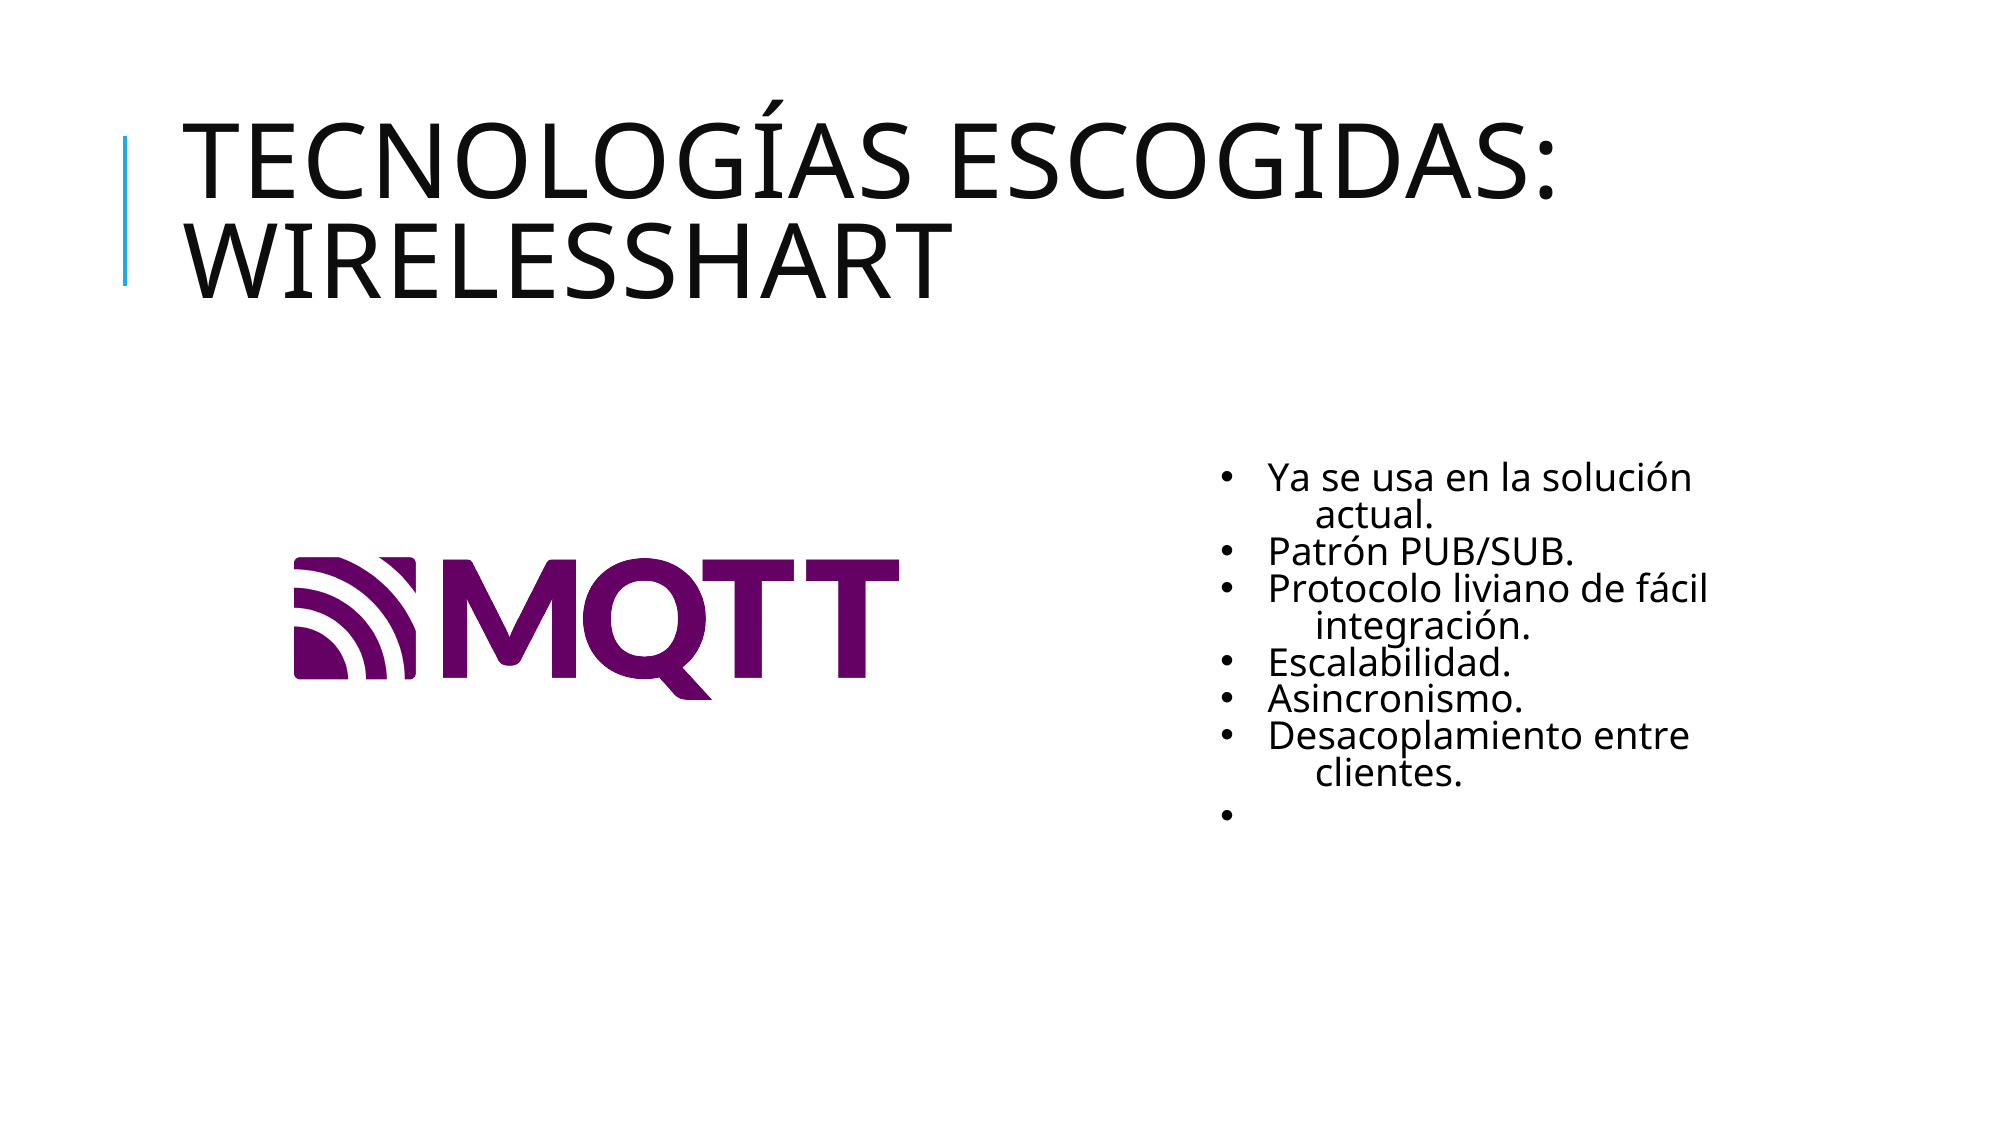

# Tecnologías escogidas: Wirelesshart
Ya se usa en la solución actual.
Patrón PUB/SUB.
Protocolo liviano de fácil integración.
Escalabilidad.
Asincronismo.
Desacoplamiento entre clientes.